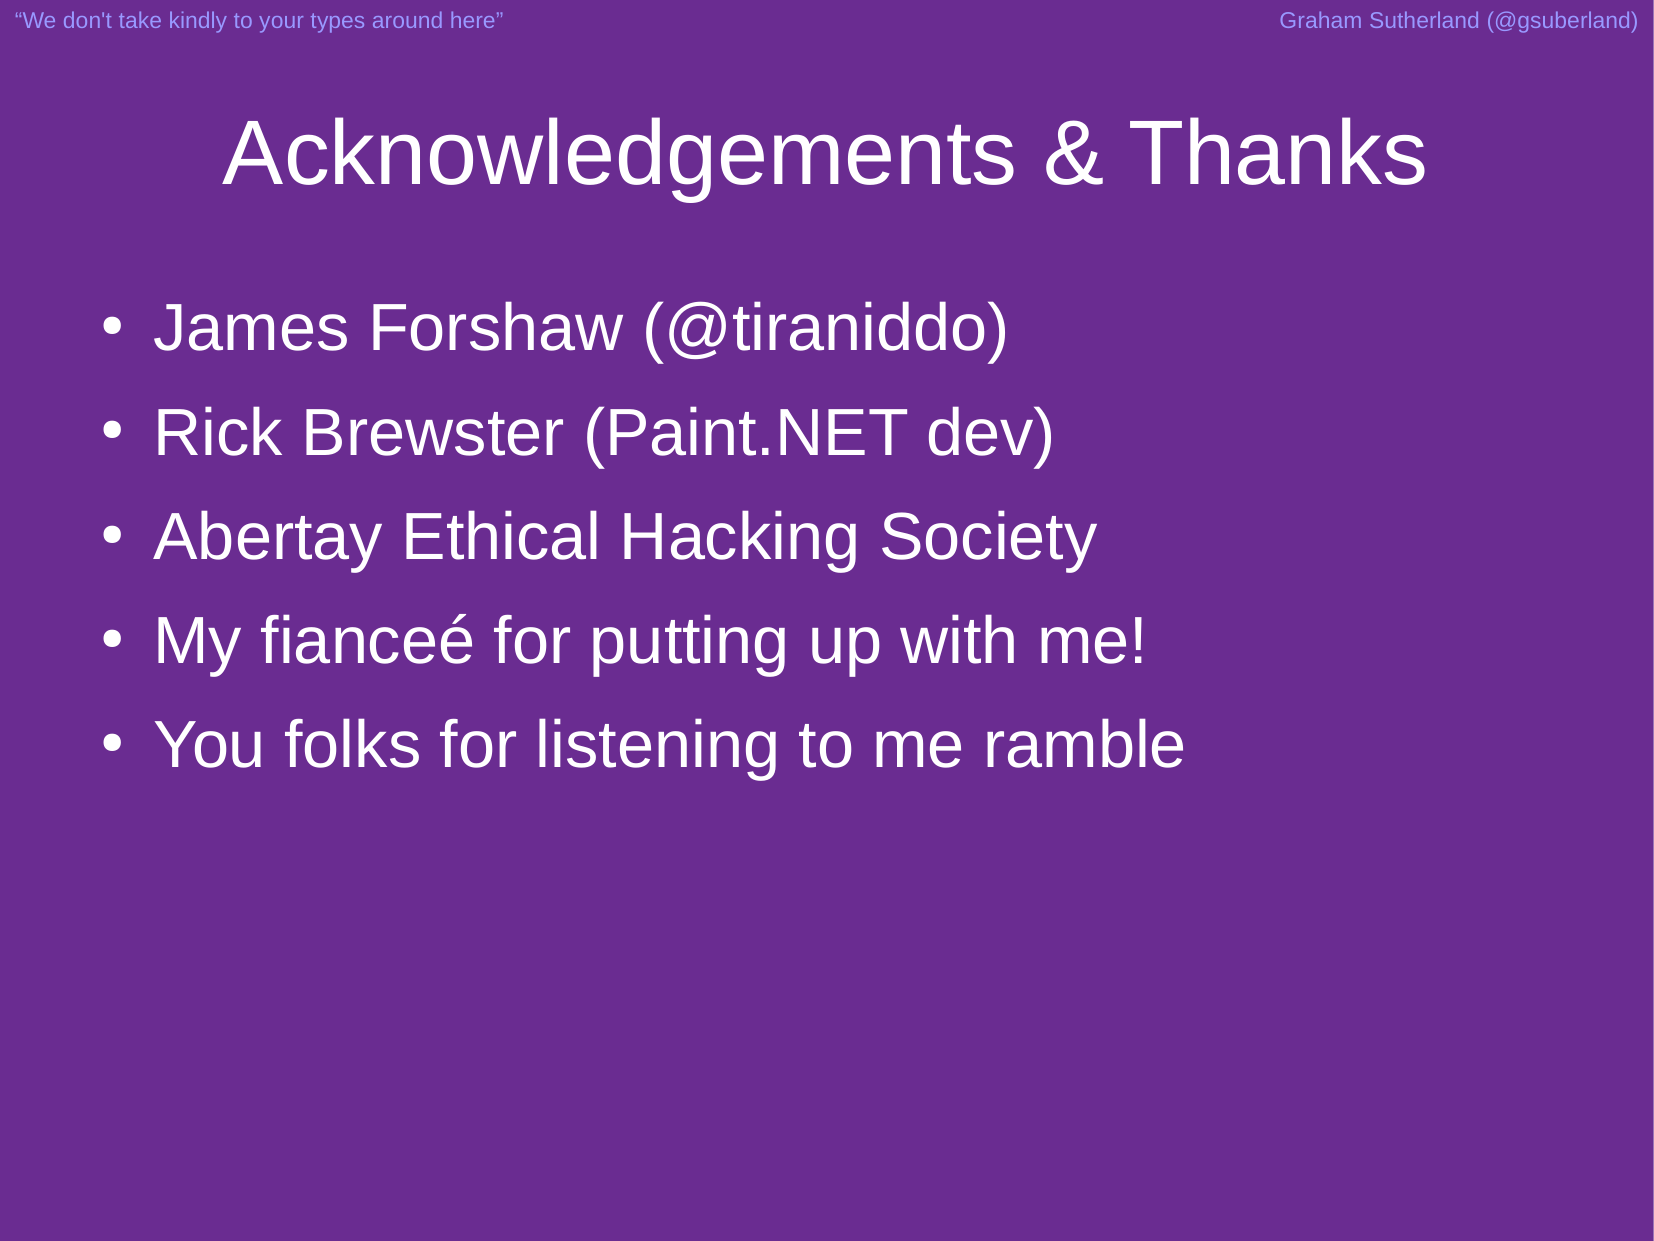

# Acknowledgements & Thanks
James Forshaw (@tiraniddo)
Rick Brewster (Paint.NET dev)
Abertay Ethical Hacking Society
My fianceé for putting up with me!
You folks for listening to me ramble